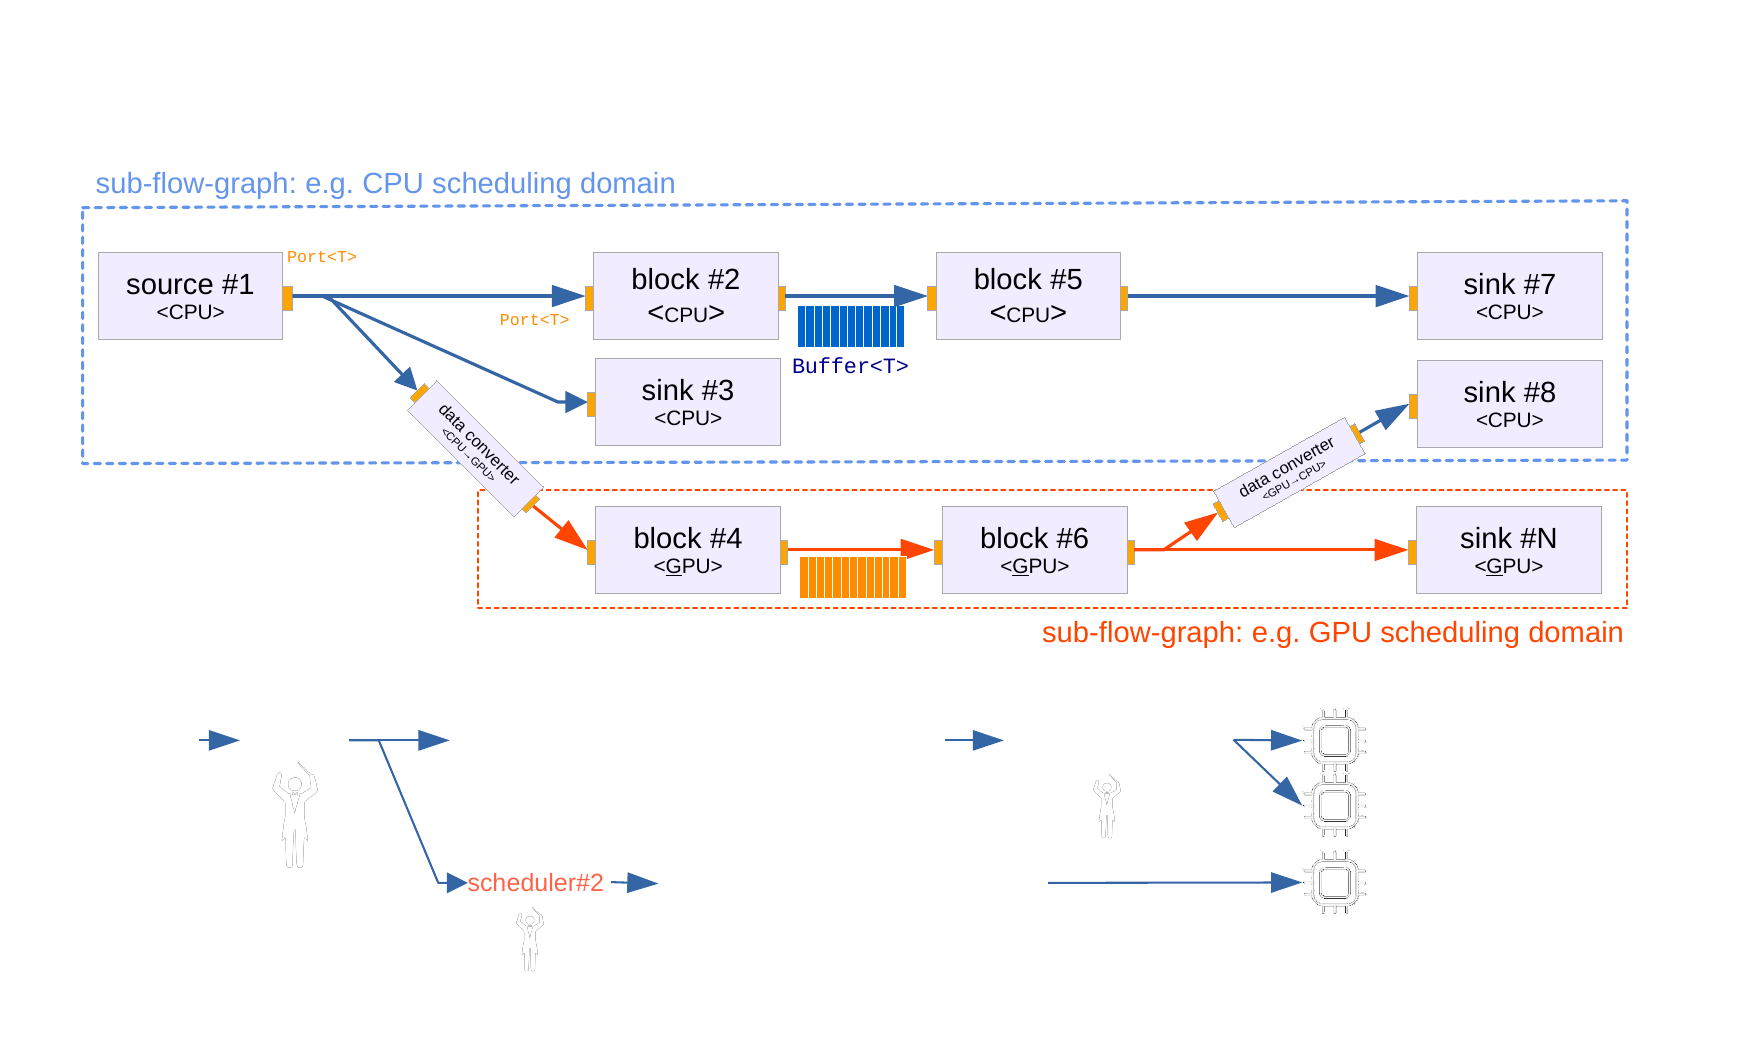

flow-graph
sub-flow-graph: e.g. CPU scheduling domain
Port<T>
source #1
<CPU>
block #2
<CPU>
block #5
<CPU>
sink #7
<CPU>
edge<T>
Port<T>
| | | | | | | | | | | | | |
| --- | --- | --- | --- | --- | --- | --- | --- | --- | --- | --- | --- | --- |
node<T>
aka.vertex|’GR Block’
Buffer<T>
sink #3
<CPU>
sink #8
<CPU>
data converter
<CPU→GPU>
data converter
<GPU→CPU>
block #4
<GPU>
block #6
<GPU>
sink #N
<GPU>
| | | | | | | | | | | | | |
| --- | --- | --- | --- | --- | --- | --- | --- | --- | --- | --- | --- | --- |
sub-flow-graph: e.g. GPU scheduling domain
(optional sub-graph)
 scheduler#3
CPU (e.g. core#1)
flow-graph
scheduler
sink#3:work() → block#2 → block#5 → ...
CPU (e.g. core#2)
GPU
scheduler#2
block#4:work() → block#6 → ...